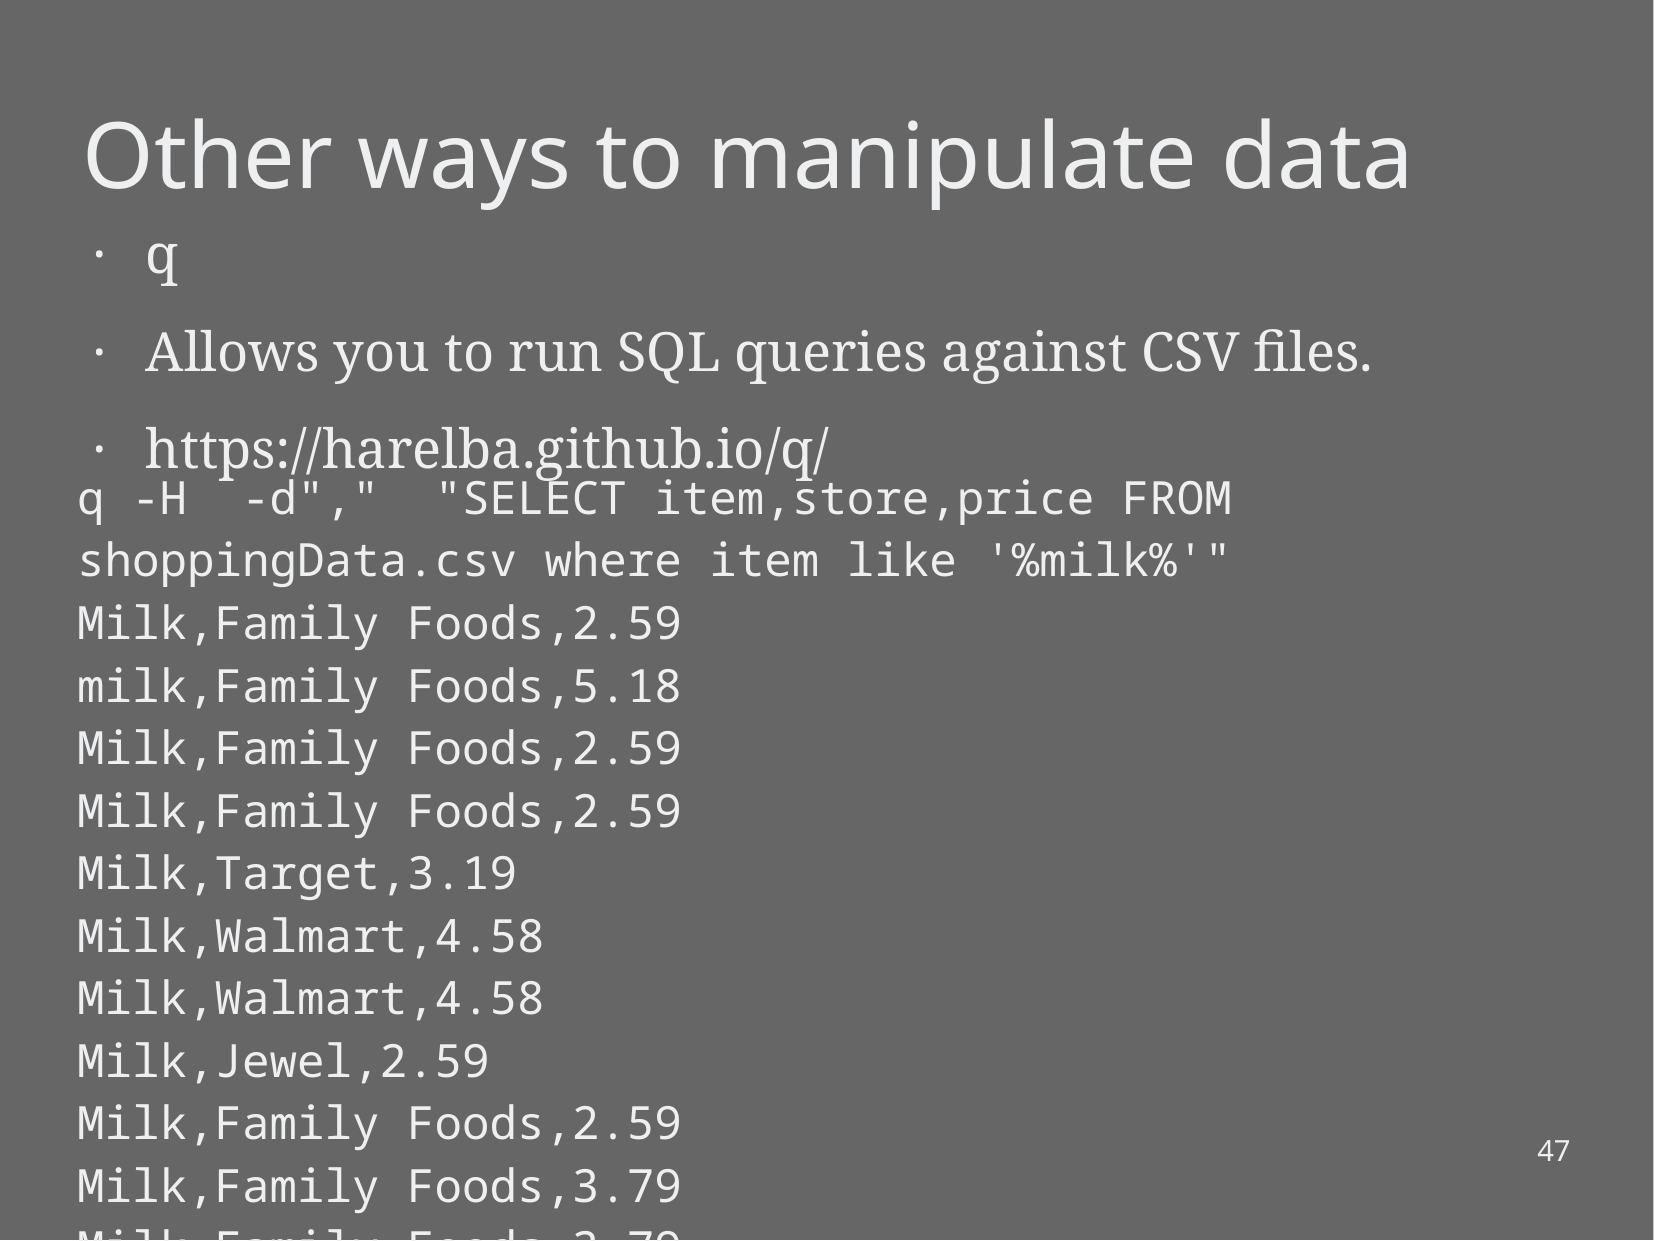

# Other ways to manipulate data
q
Allows you to run SQL queries against CSV files.
https://harelba.github.io/q/
q -H -d"," "SELECT item,store,price FROM shoppingData.csv where item like '%milk%'"
Milk,Family Foods,2.59
milk,Family Foods,5.18
Milk,Family Foods,2.59
Milk,Family Foods,2.59
Milk,Target,3.19
Milk,Walmart,4.58
Milk,Walmart,4.58
Milk,Jewel,2.59
Milk,Family Foods,2.59
Milk,Family Foods,3.79
Milk,Family Foods,3.79
Milk,Family Foods,3.79
awk -F"," '$3 ~ /.*Milk.*/ { print $3,$1,$4}' shoppingDataExample/shoppingData.csv
47